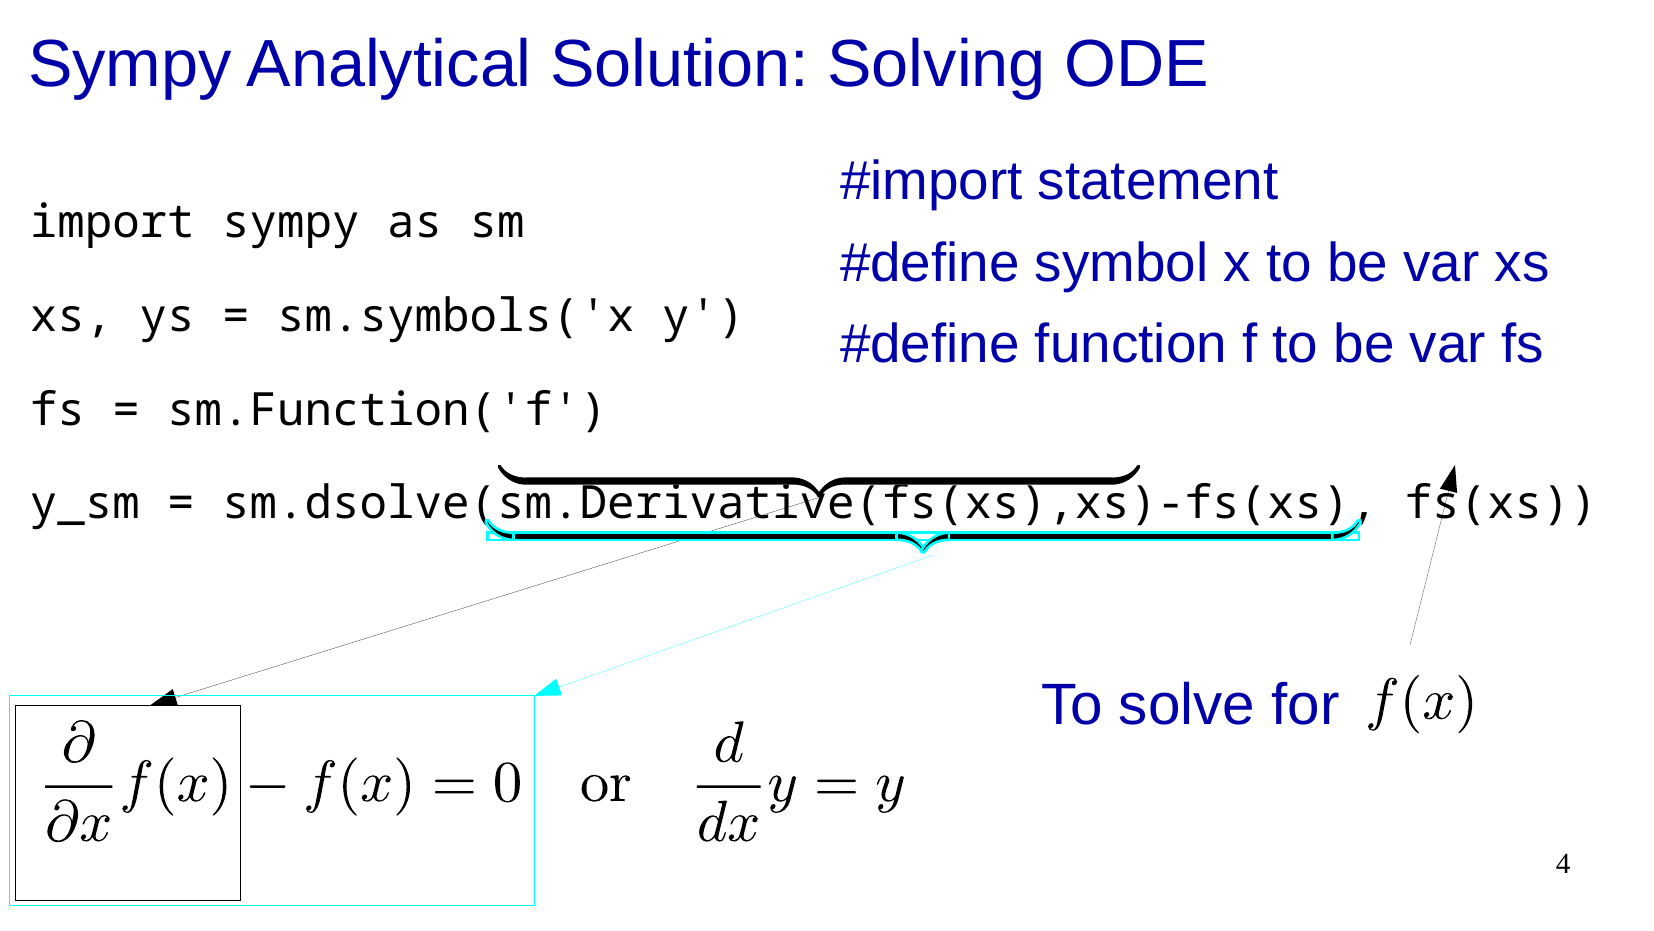

# Sympy Analytical Solution: Solving ODE
import sympy as sm
xs, ys = sm.symbols('x y')
fs = sm.Function('f')
y_sm = sm.dsolve(sm.Derivative(fs(xs),xs)-fs(xs), fs(xs))
#import statement
#define symbol x to be var xs
#define function f to be var fs
To solve for
4